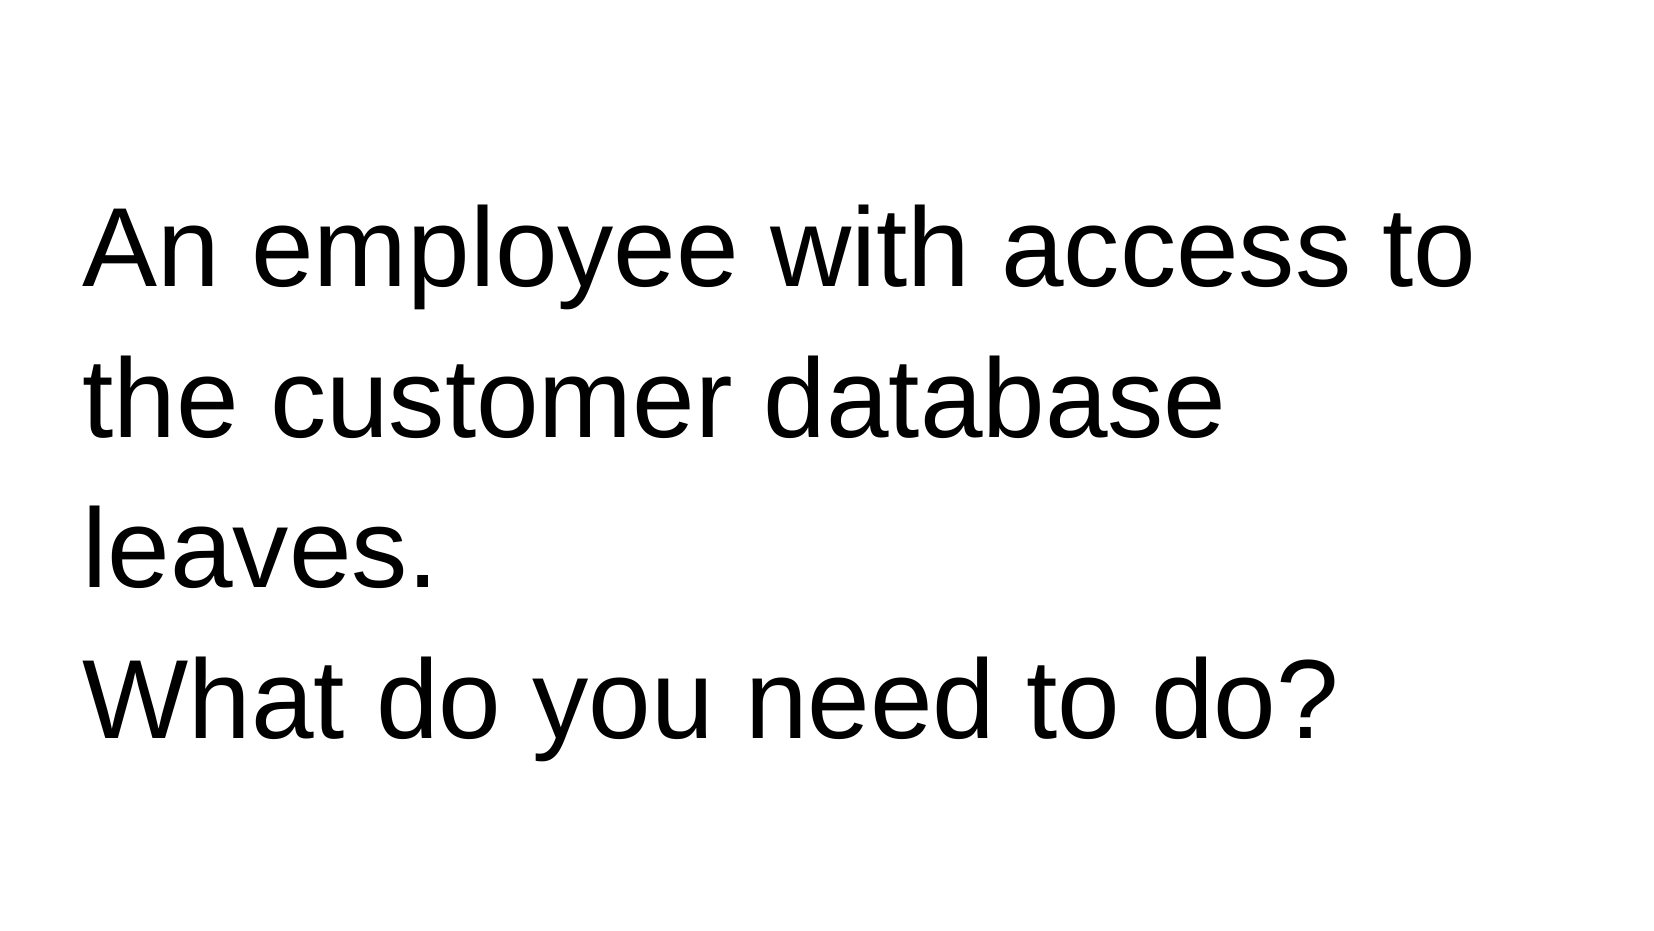

# An employee with access to the customer database leaves. What do you need to do?